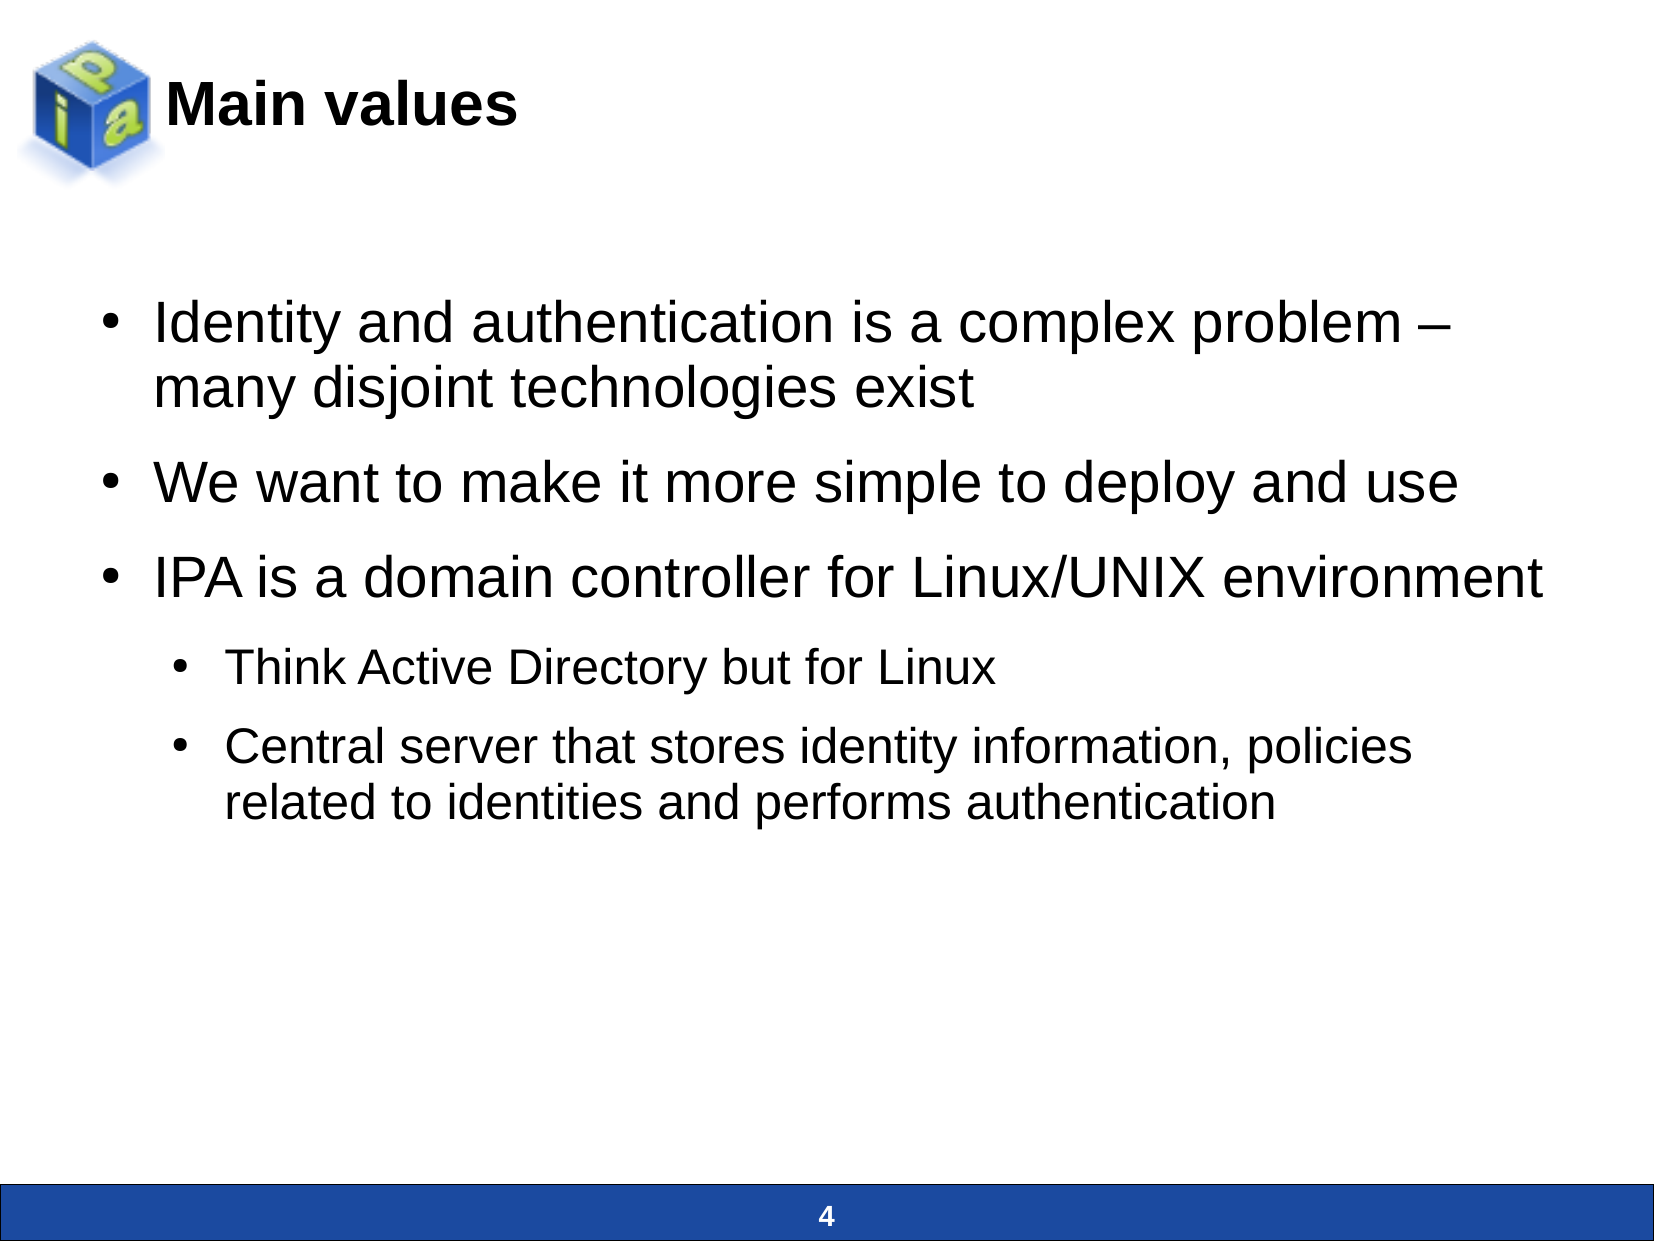

# Main values
Identity and authentication is a complex problem – many disjoint technologies exist
We want to make it more simple to deploy and use
IPA is a domain controller for Linux/UNIX environment
Think Active Directory but for Linux
Central server that stores identity information, policies related to identities and performs authentication
4